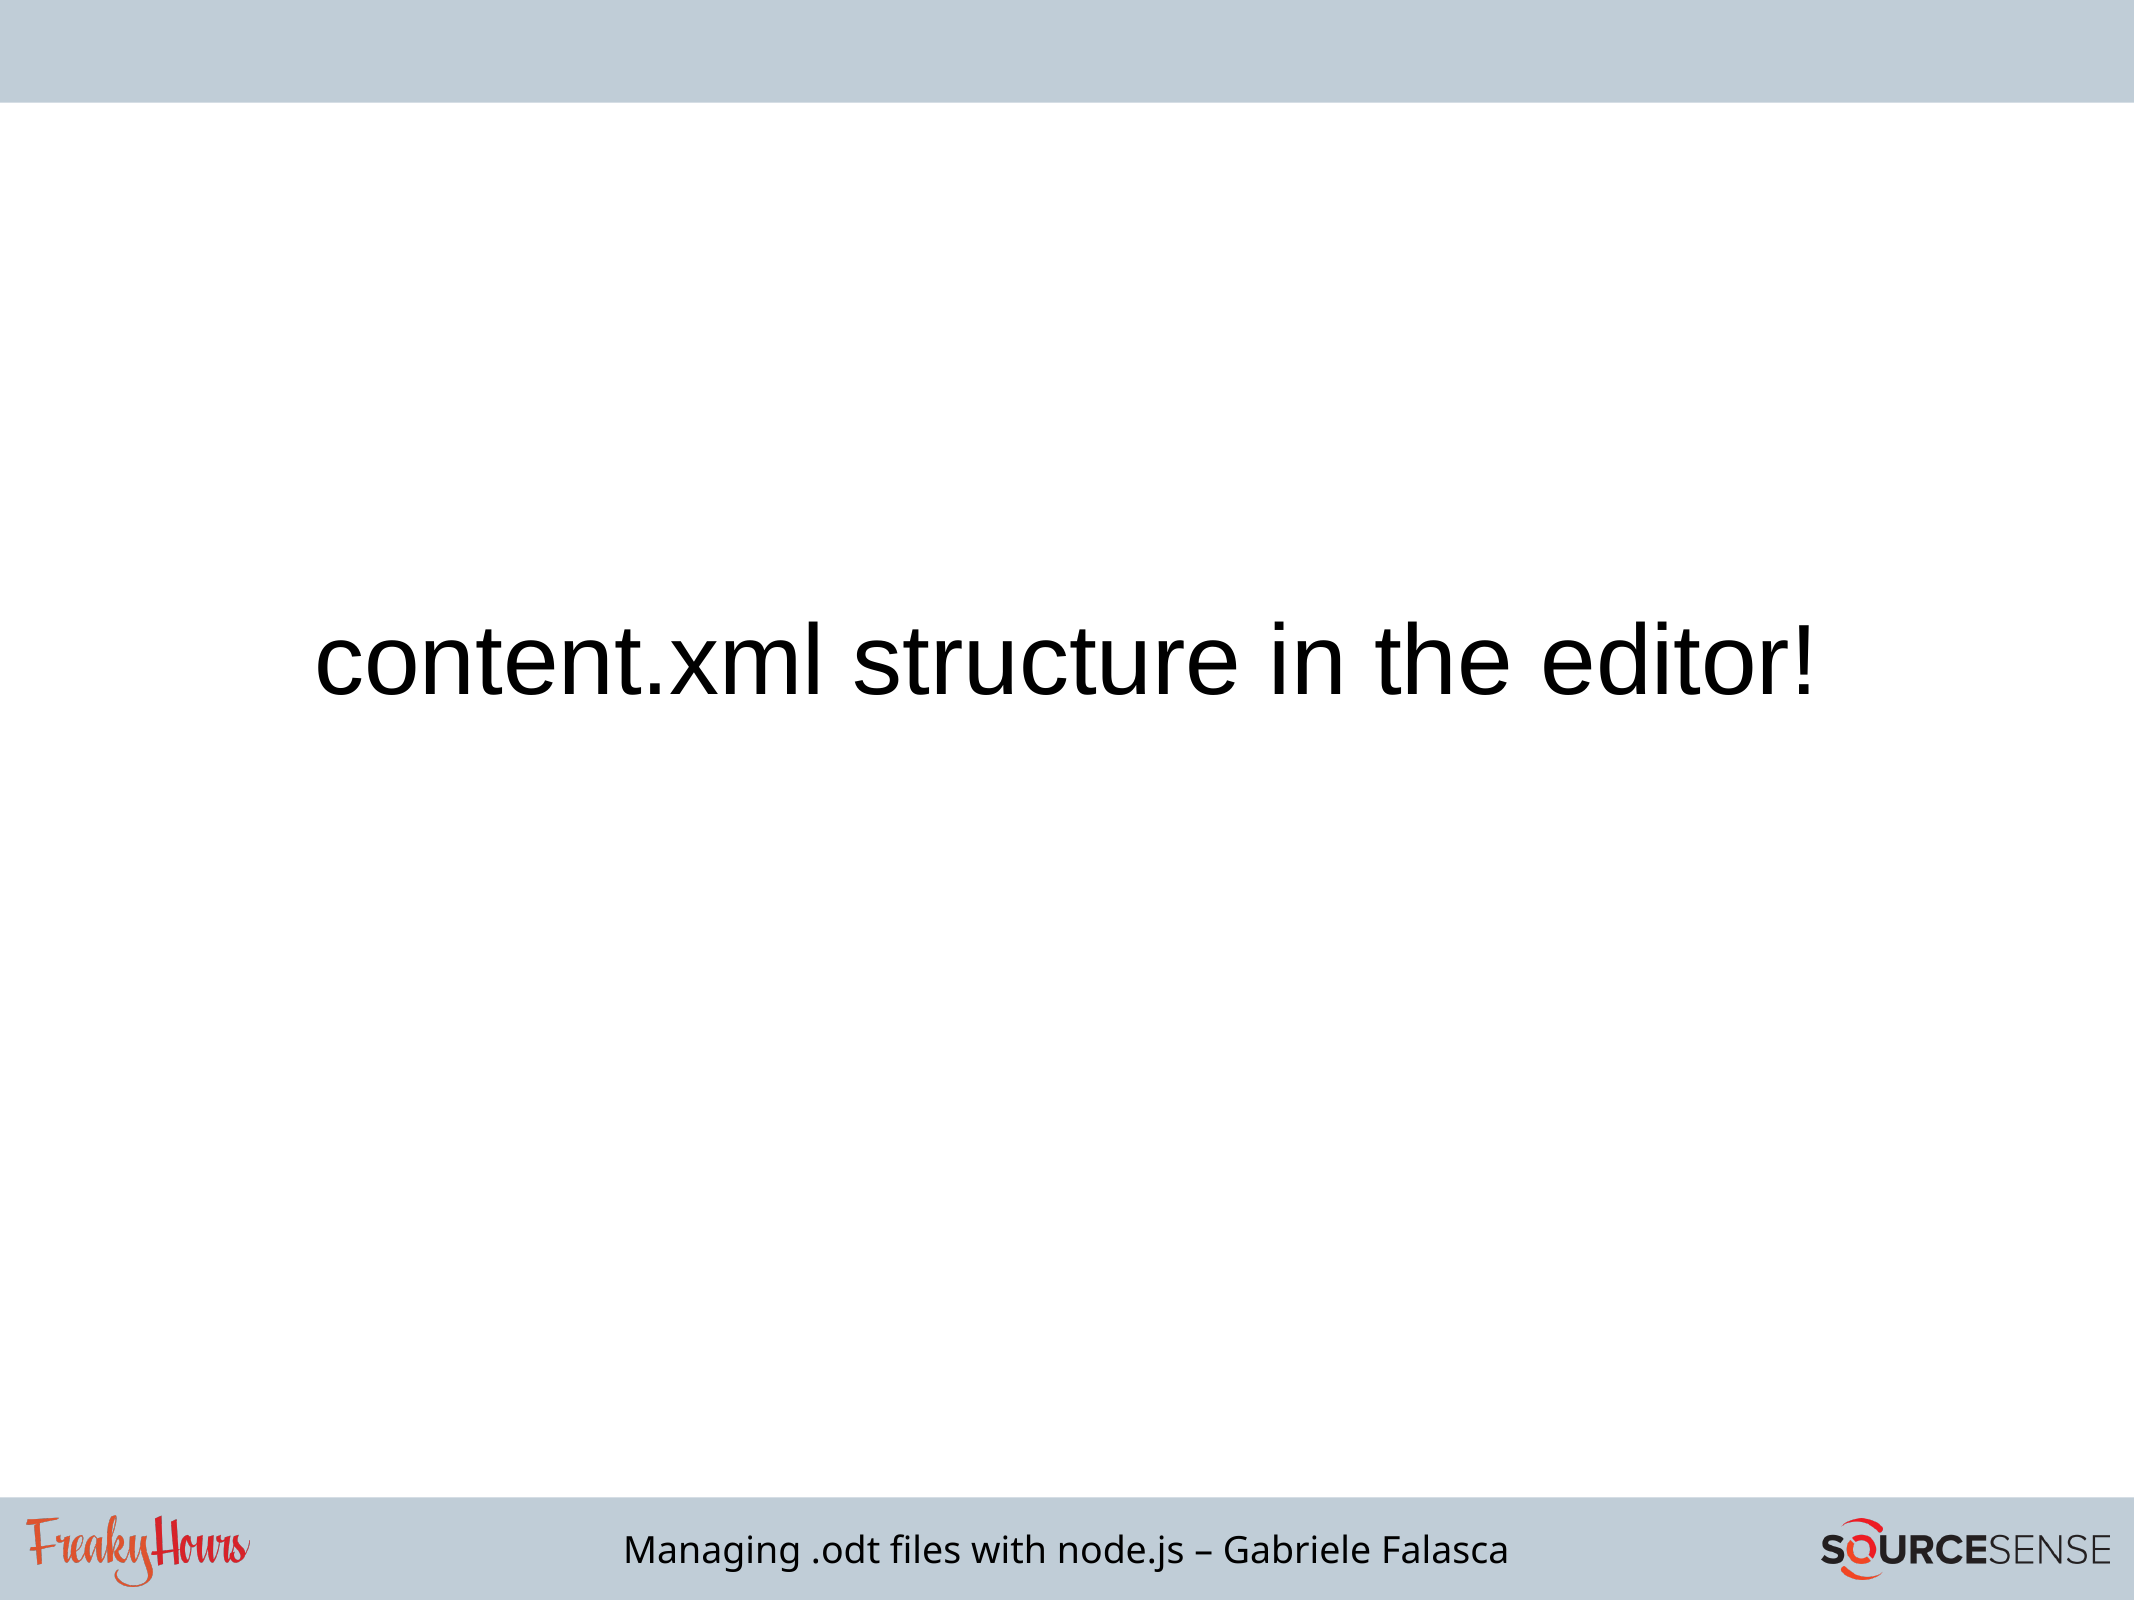

content.xml structure in the editor!
# Managing .odt files with node.js – Gabriele Falasca